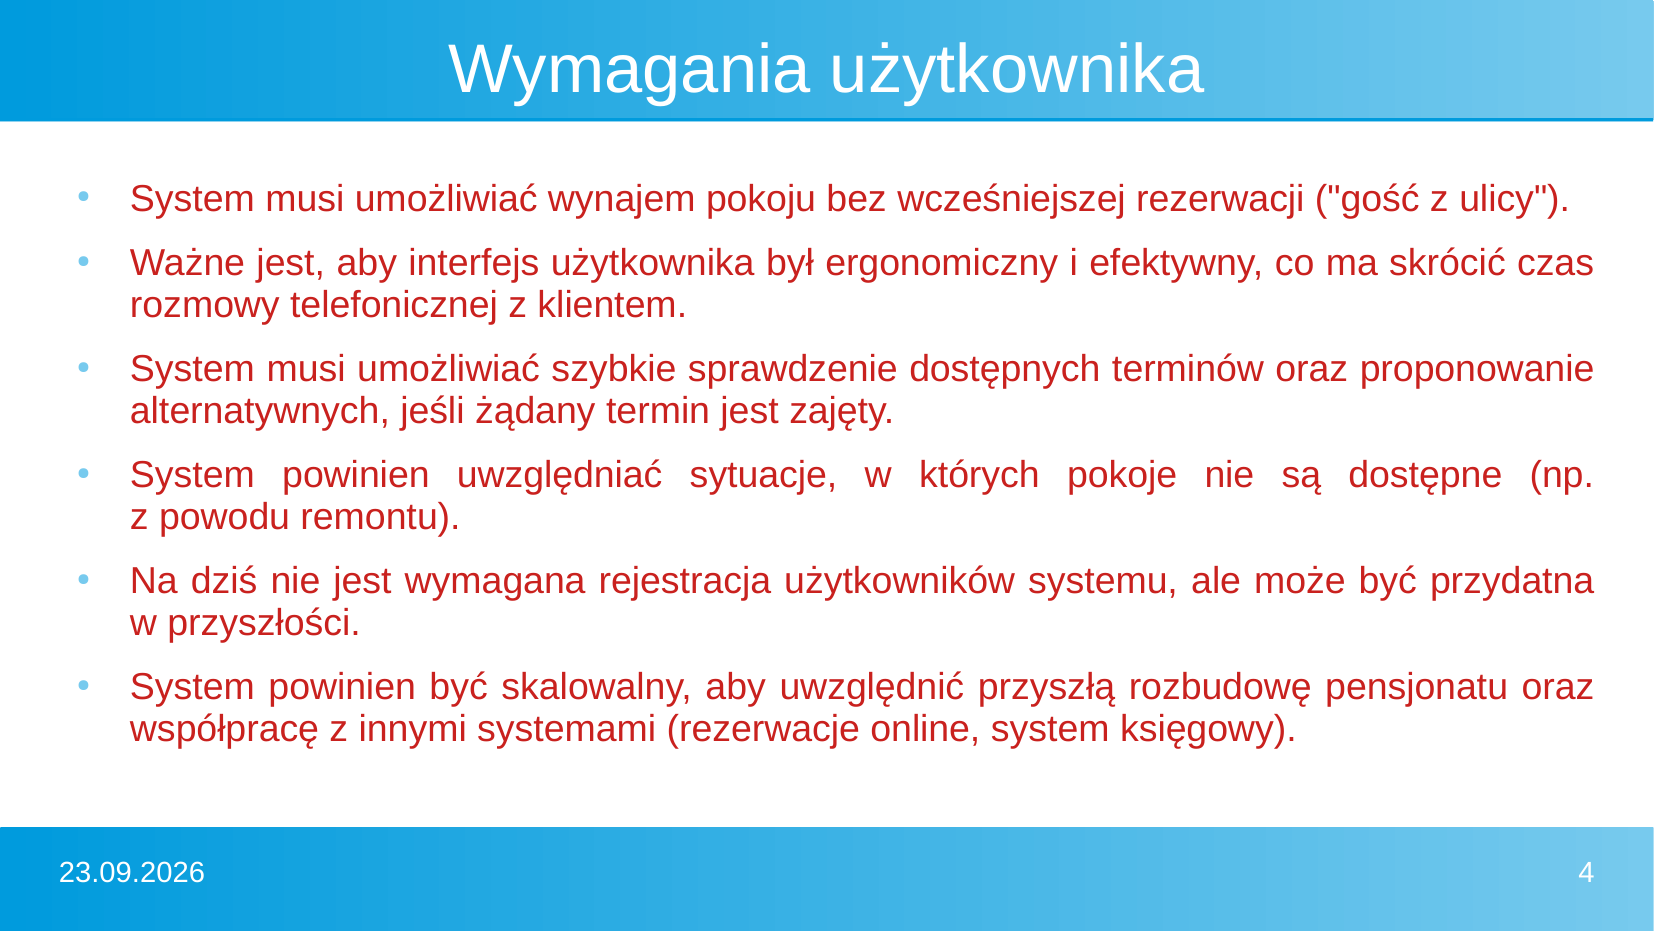

# Wymagania użytkownika
System musi umożliwiać wynajem pokoju bez wcześniejszej rezerwacji ("gość z ulicy").
Ważne jest, aby interfejs użytkownika był ergonomiczny i efektywny, co ma skrócić czas rozmowy telefonicznej z klientem.
System musi umożliwiać szybkie sprawdzenie dostępnych terminów oraz proponowanie alternatywnych, jeśli żądany termin jest zajęty.
System powinien uwzględniać sytuacje, w których pokoje nie są dostępne (np. z powodu remontu).
Na dziś nie jest wymagana rejestracja użytkowników systemu, ale może być przydatna w przyszłości.
System powinien być skalowalny, aby uwzględnić przyszłą rozbudowę pensjonatu oraz współpracę z innymi systemami (rezerwacje online, system księgowy).
4